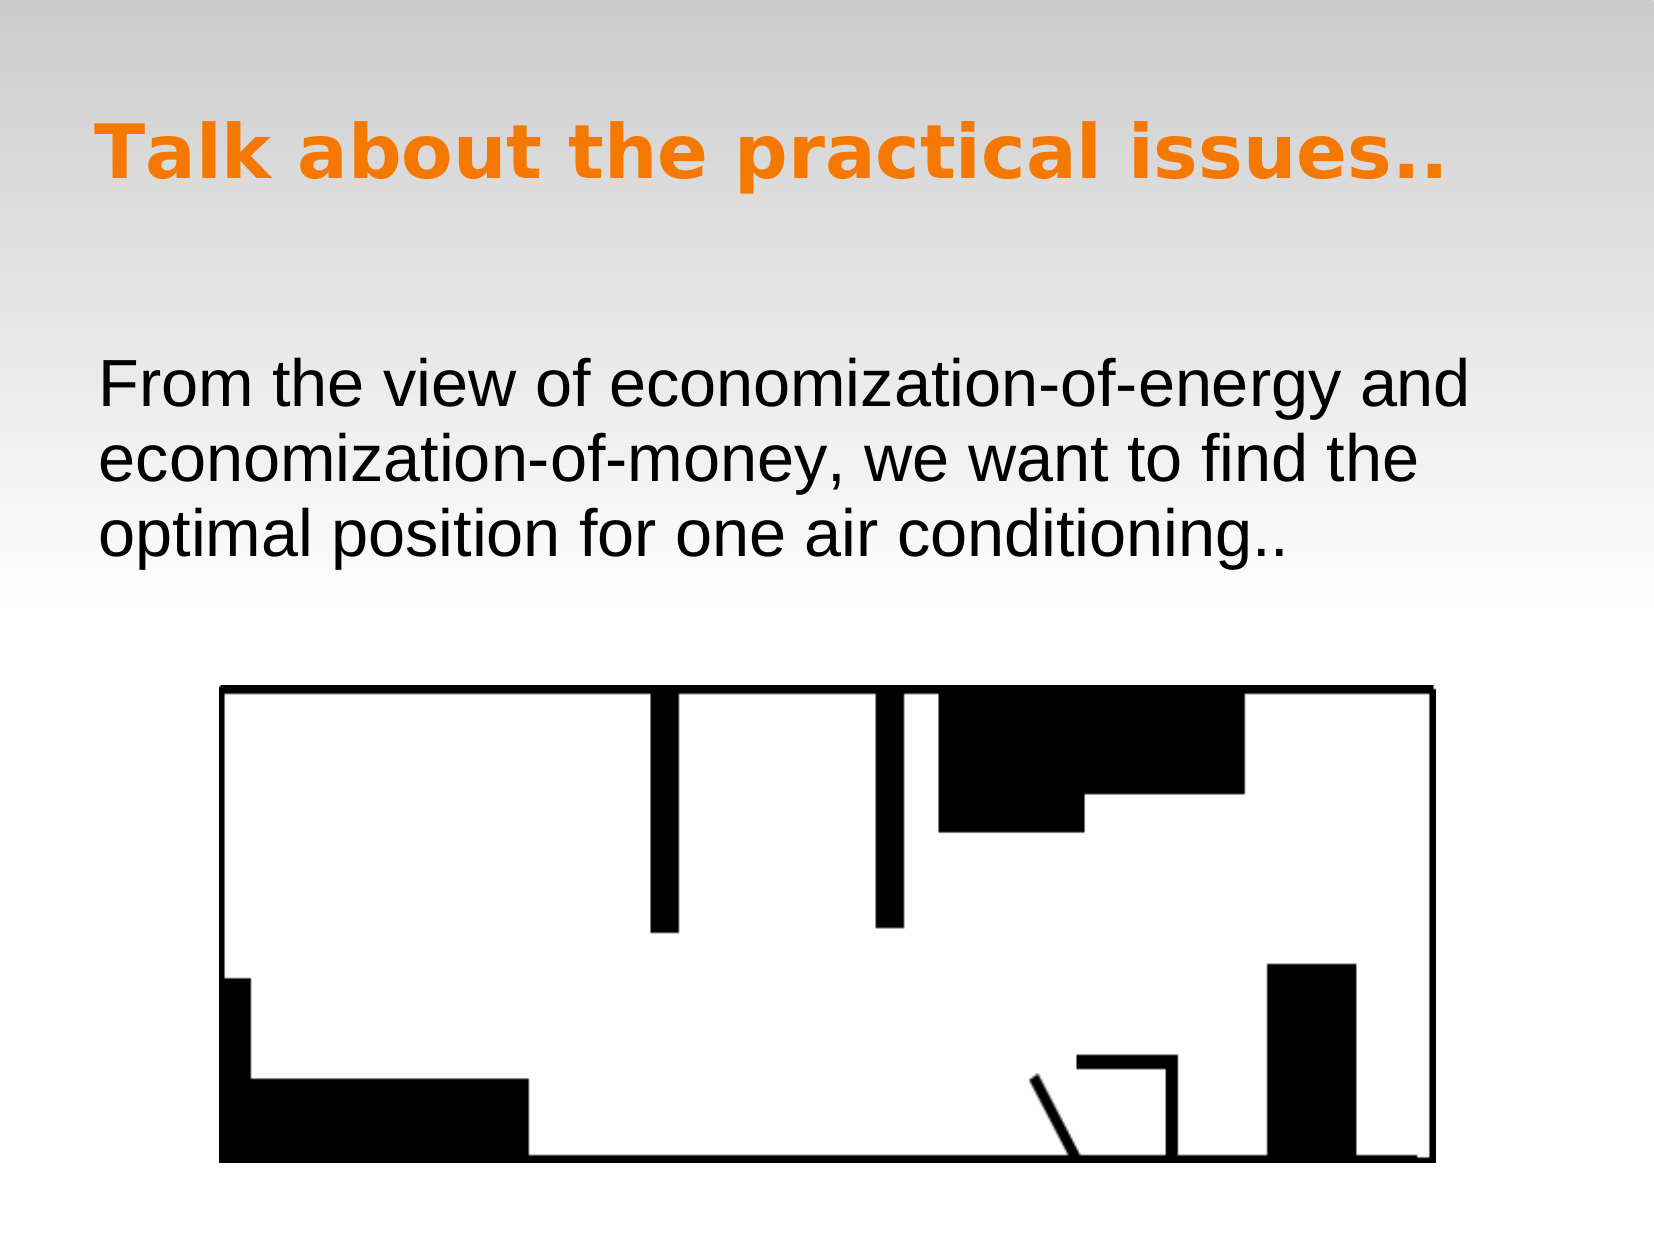

# Talk about the practical issues..
From the view of economization-of-energy and economization-of-money, we want to find the optimal position for one air conditioning..